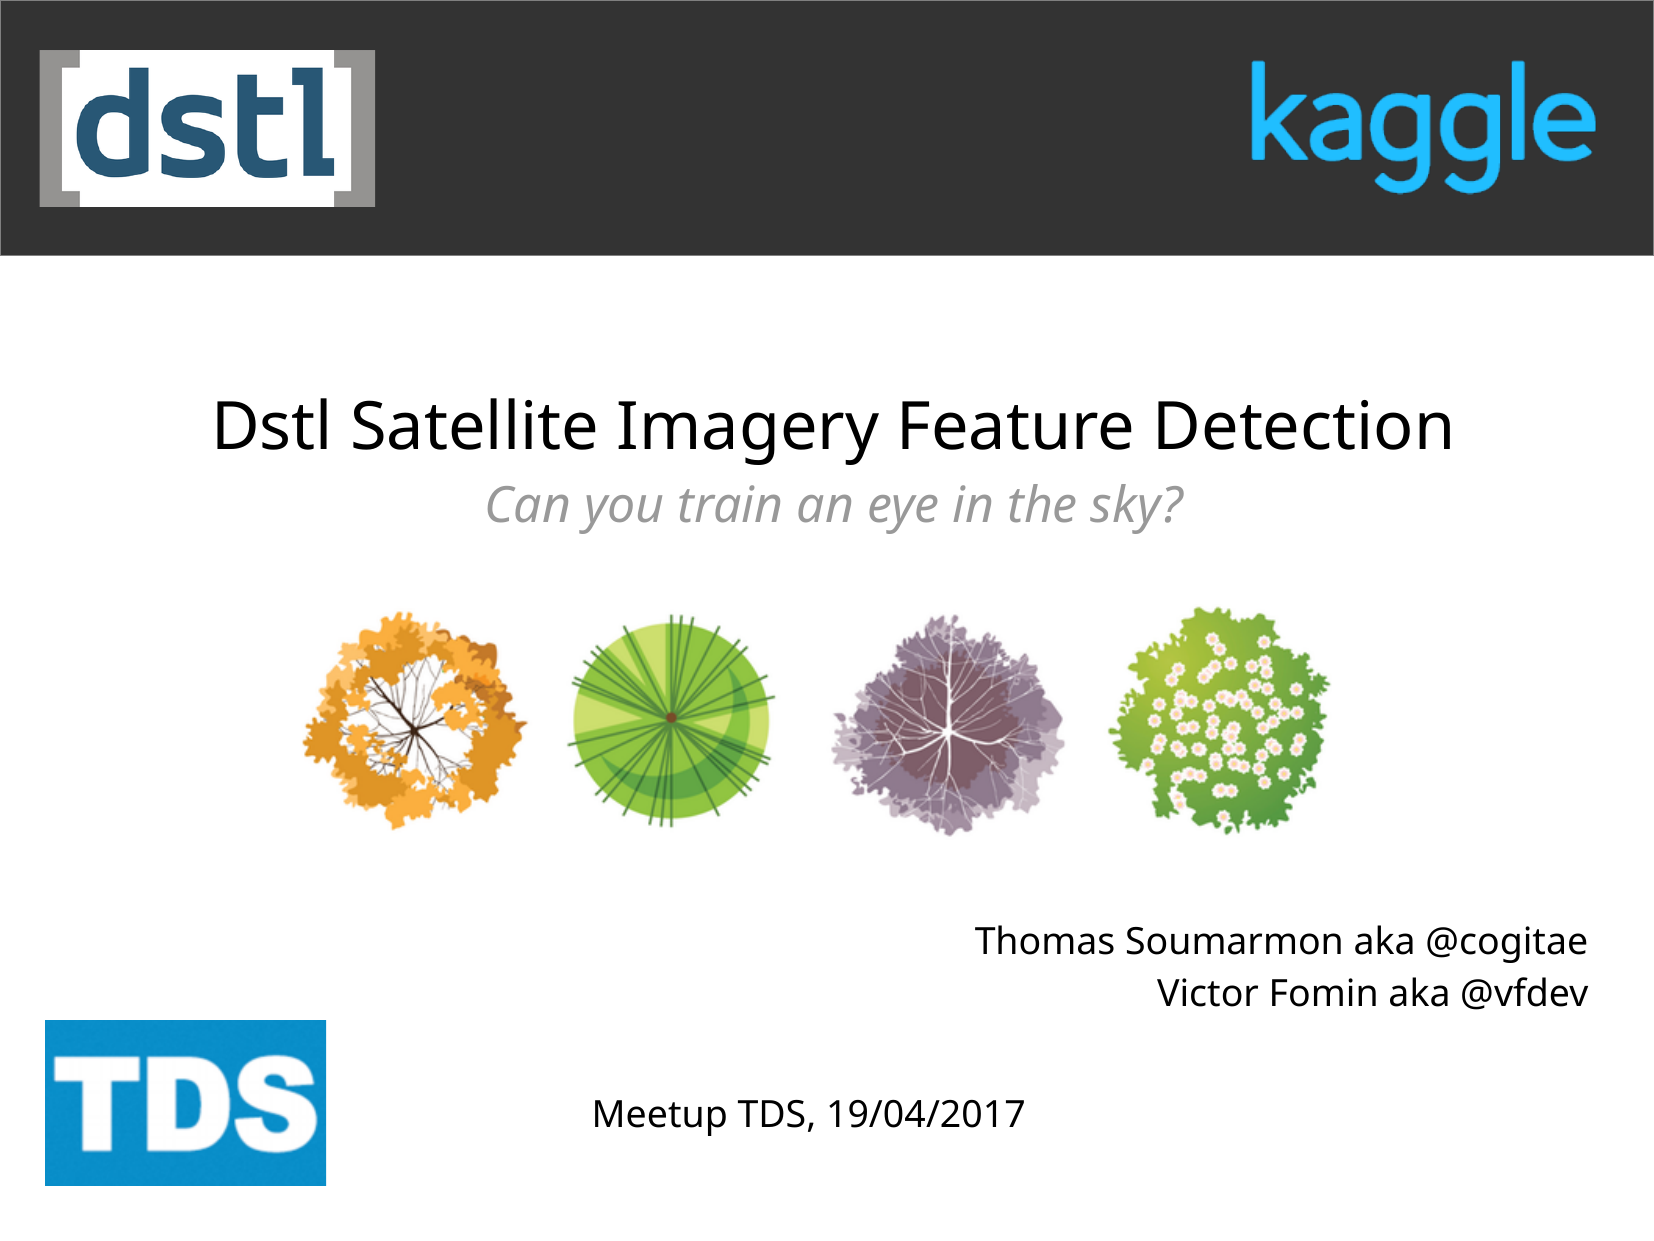

# Dstl Satellite Imagery Feature Detection
Can you train an eye in the sky?
Thomas Soumarmon aka @cogitae
Victor Fomin aka @vfdev
Meetup TDS, 19/04/2017